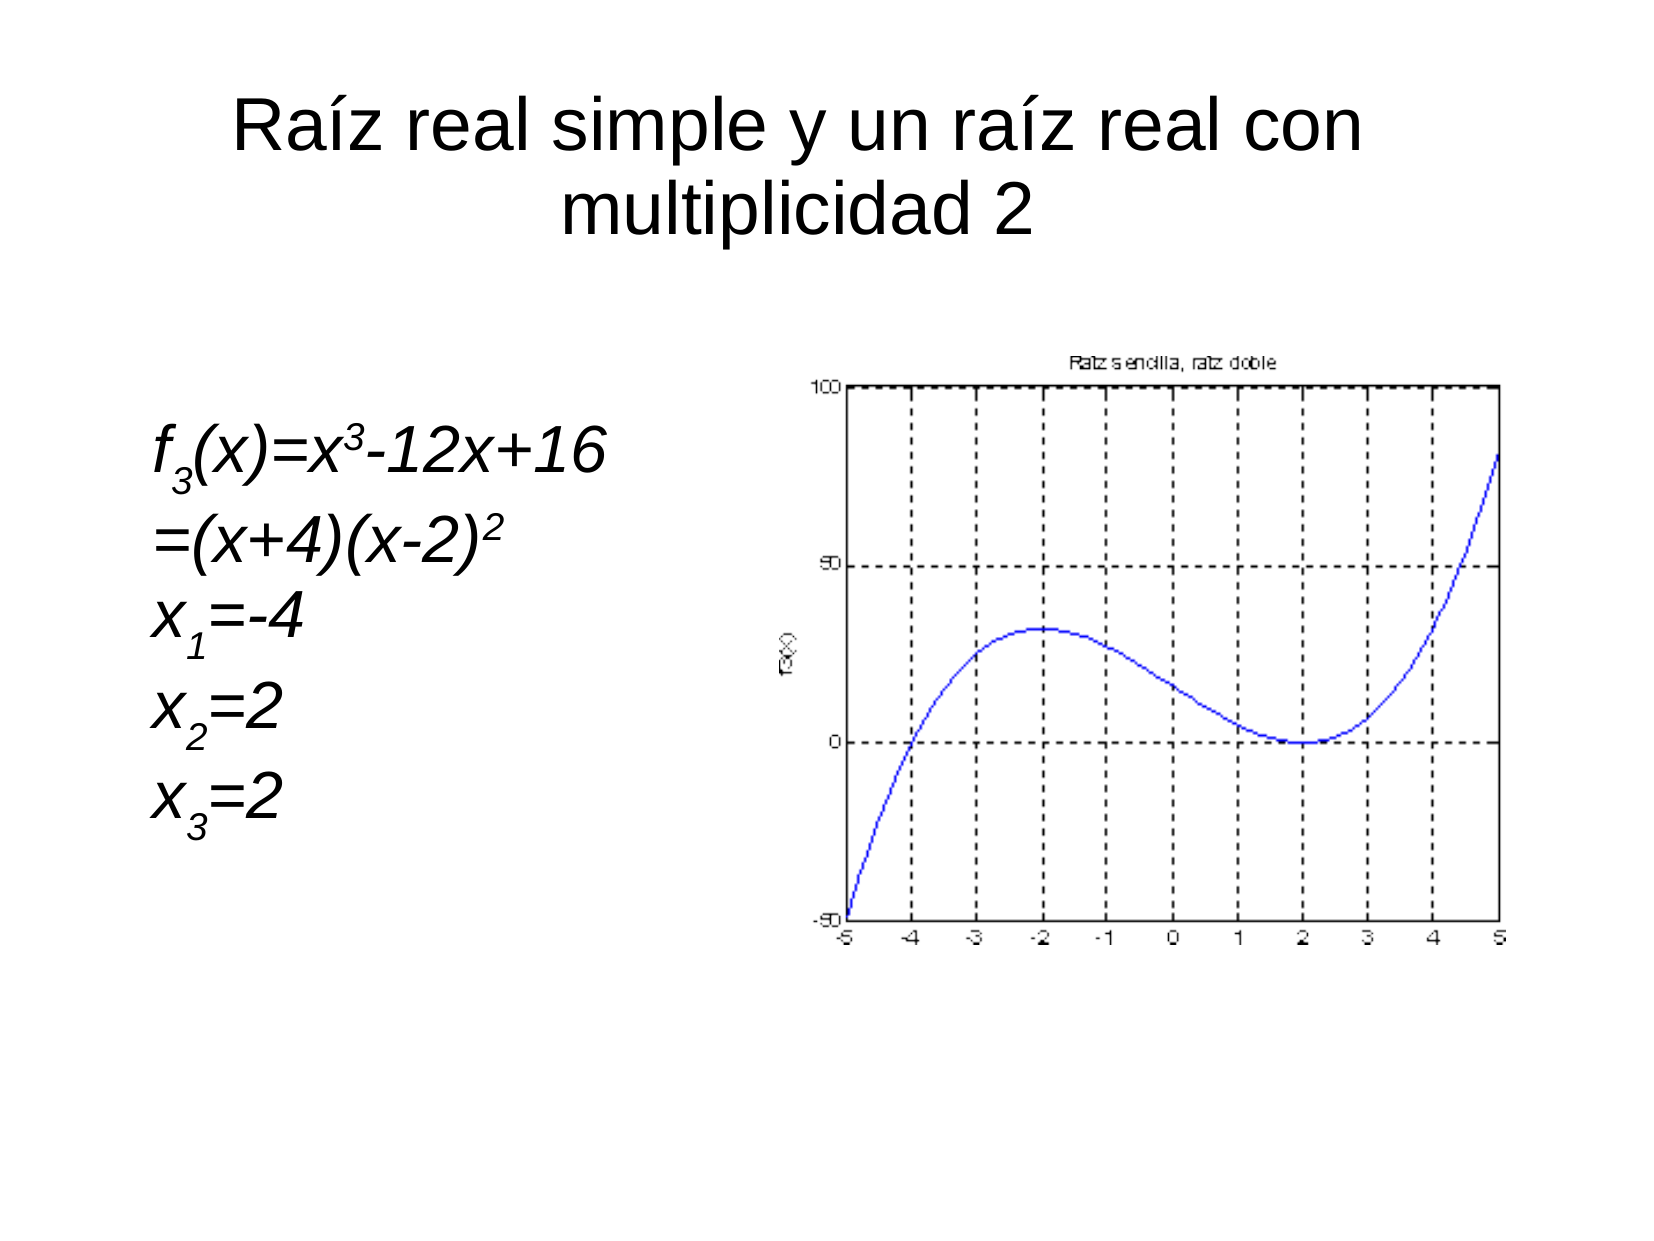

# Raíz real simple y un raíz real con multiplicidad 2
f3(x)=x3-12x+16
=(x+4)(x-2)2
x1=-4
x2=2
x3=2